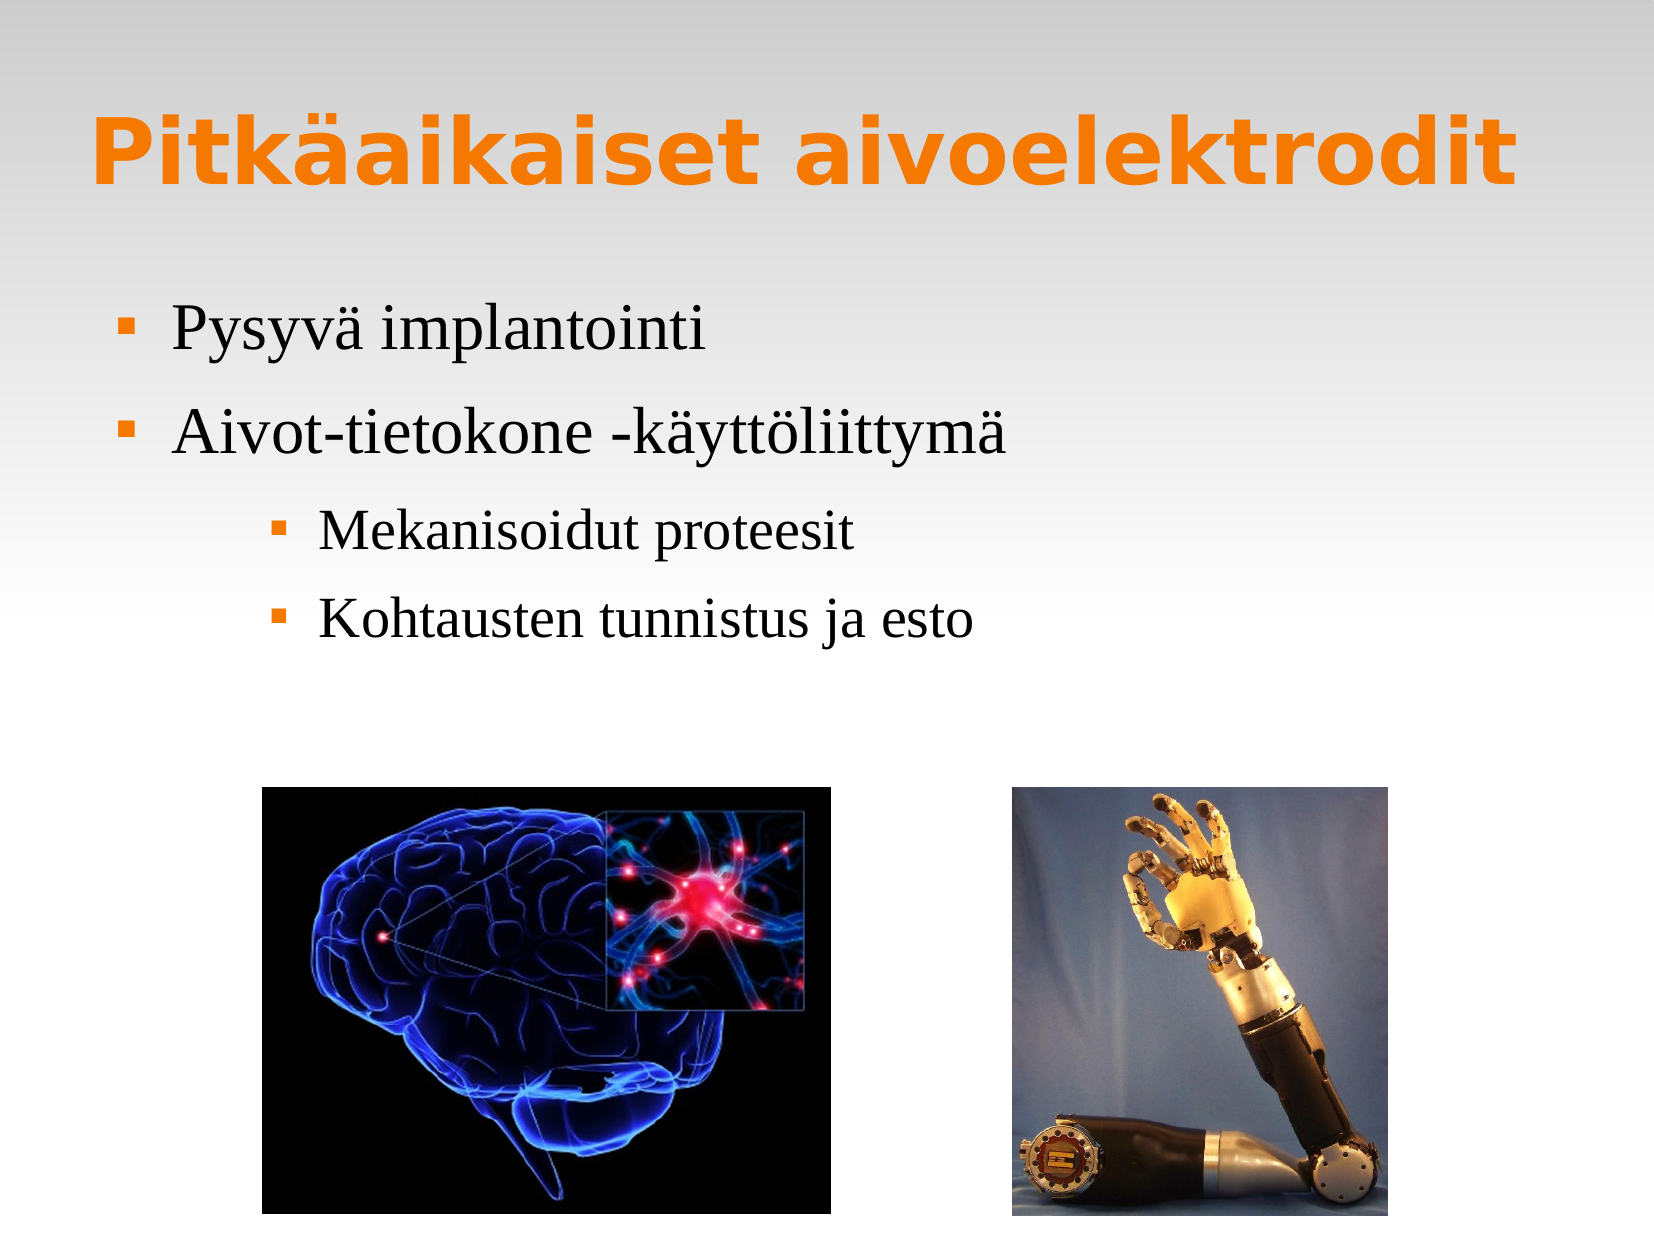

# Pitkäaikaiset aivoelektrodit
Pysyvä implantointi
Aivot-tietokone -käyttöliittymä
Mekanisoidut proteesit
Kohtausten tunnistus ja esto